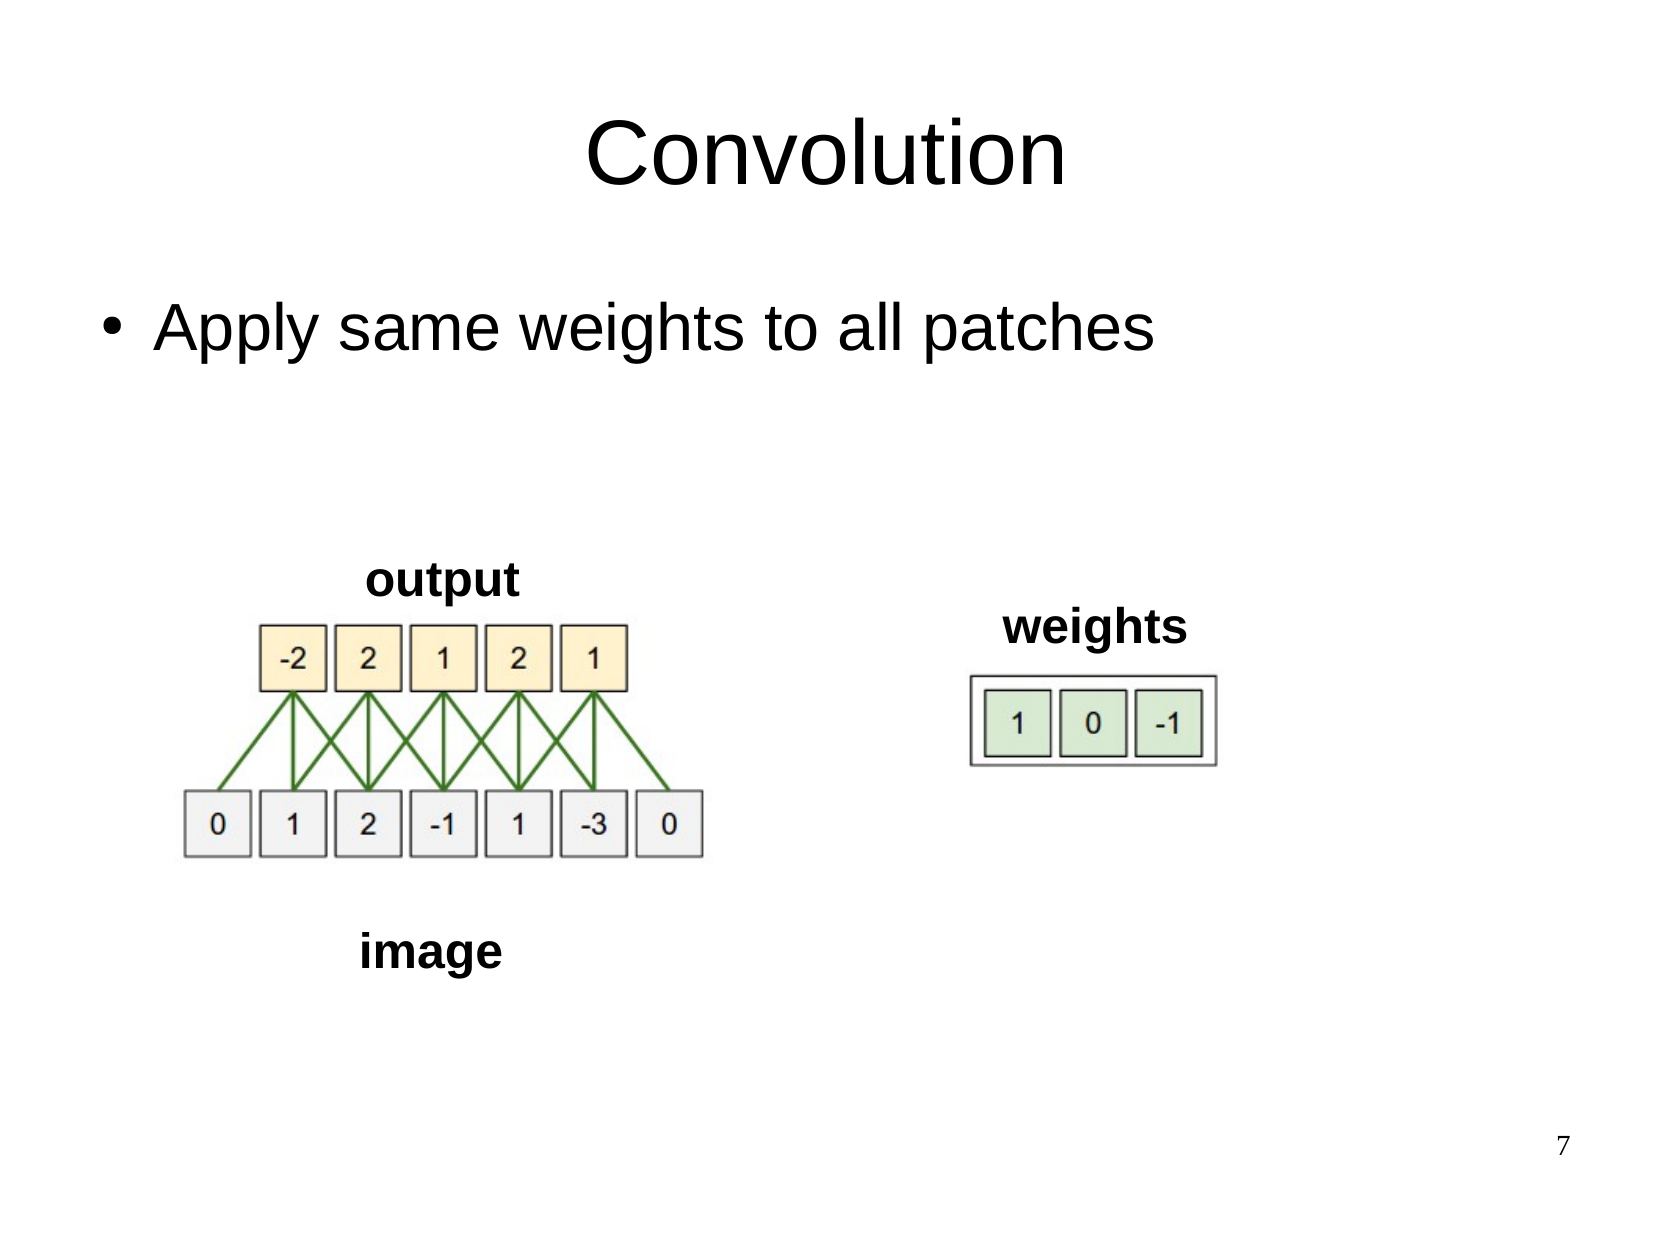

# Convolution
Apply same weights to all patches
output
weights
image
7